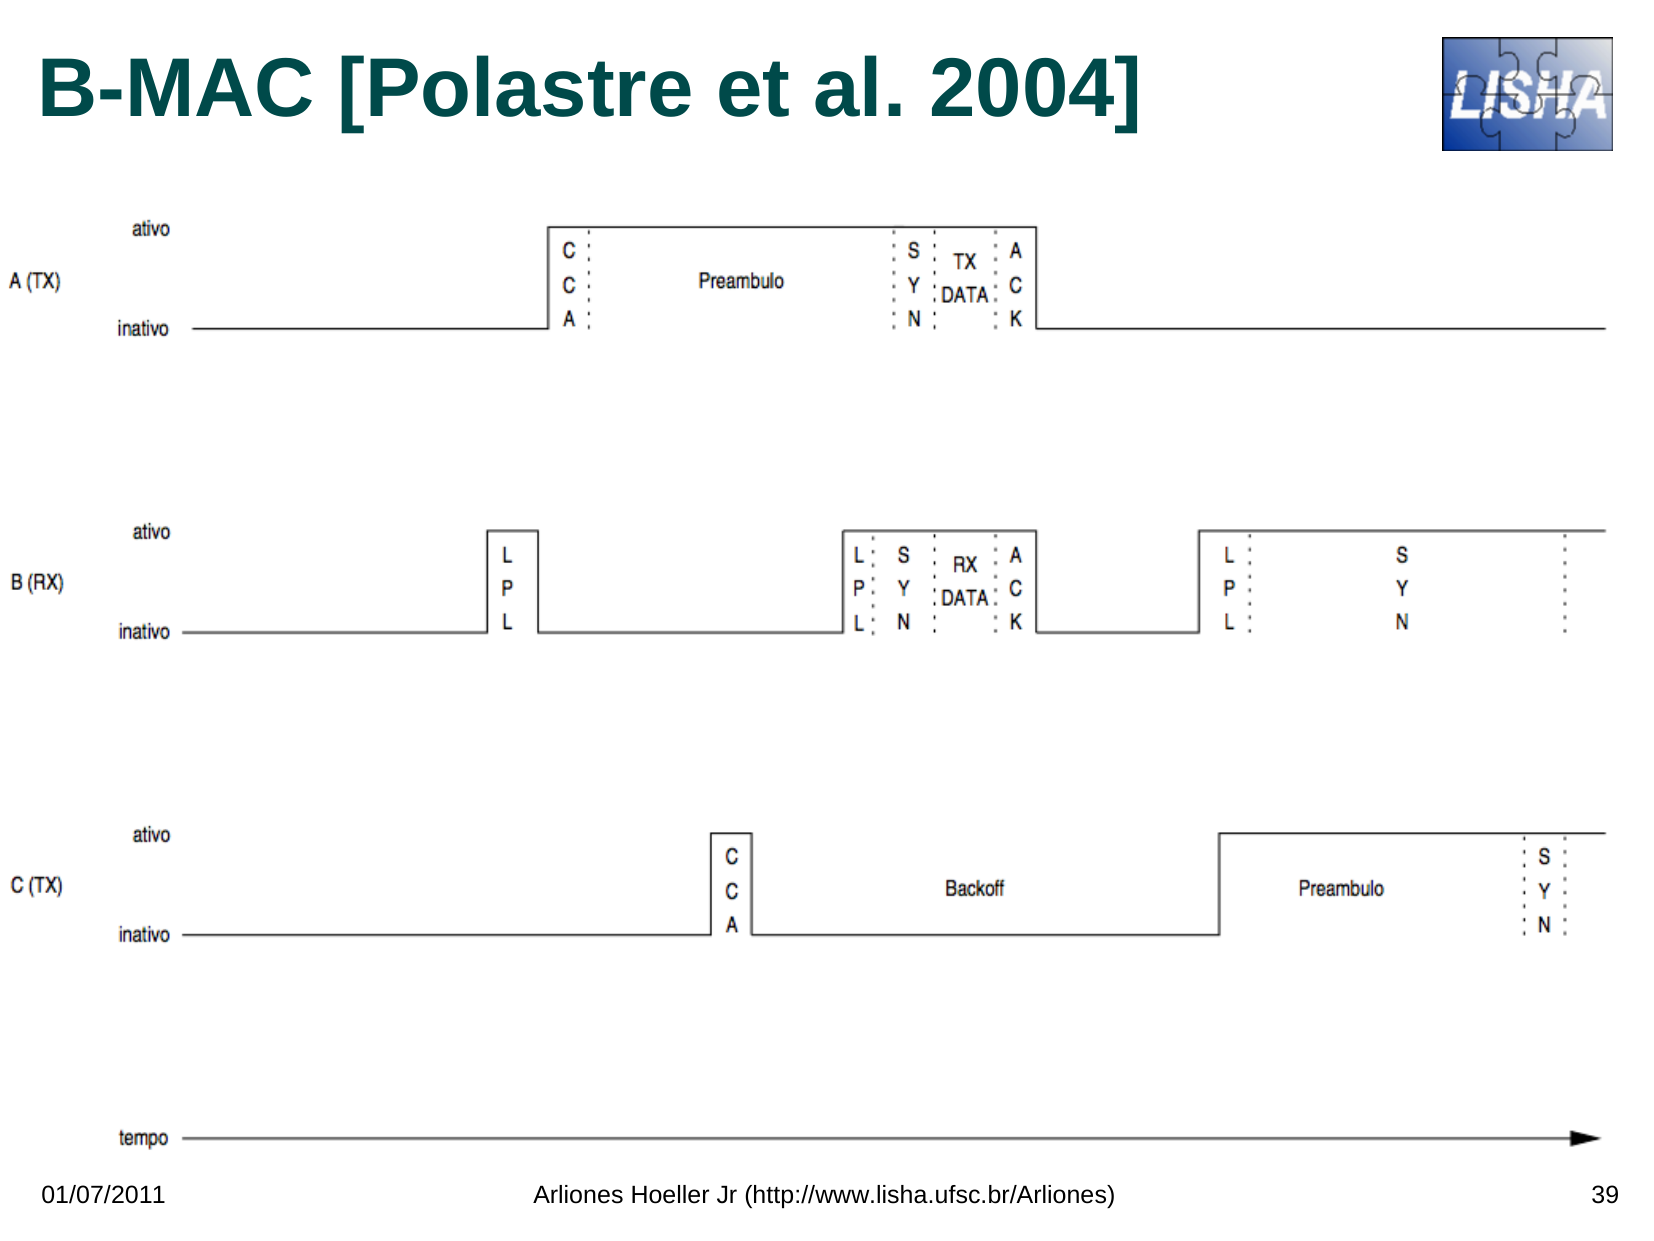

# B-MAC [Polastre et al. 2004]
CSMA
Reconfiguração online
CCA (Clear Channel Assessment)
Reconhecimento de pacotes (ACK)
Tamanho de preâmbulo
Intervalo entre escutas
Limitações
Receptores têm que aguardar o final do preâmbulo
Overhearing
Resolvidos pelo X-MAC [Buettner et al. 2006]
Estação escondida/exposta!